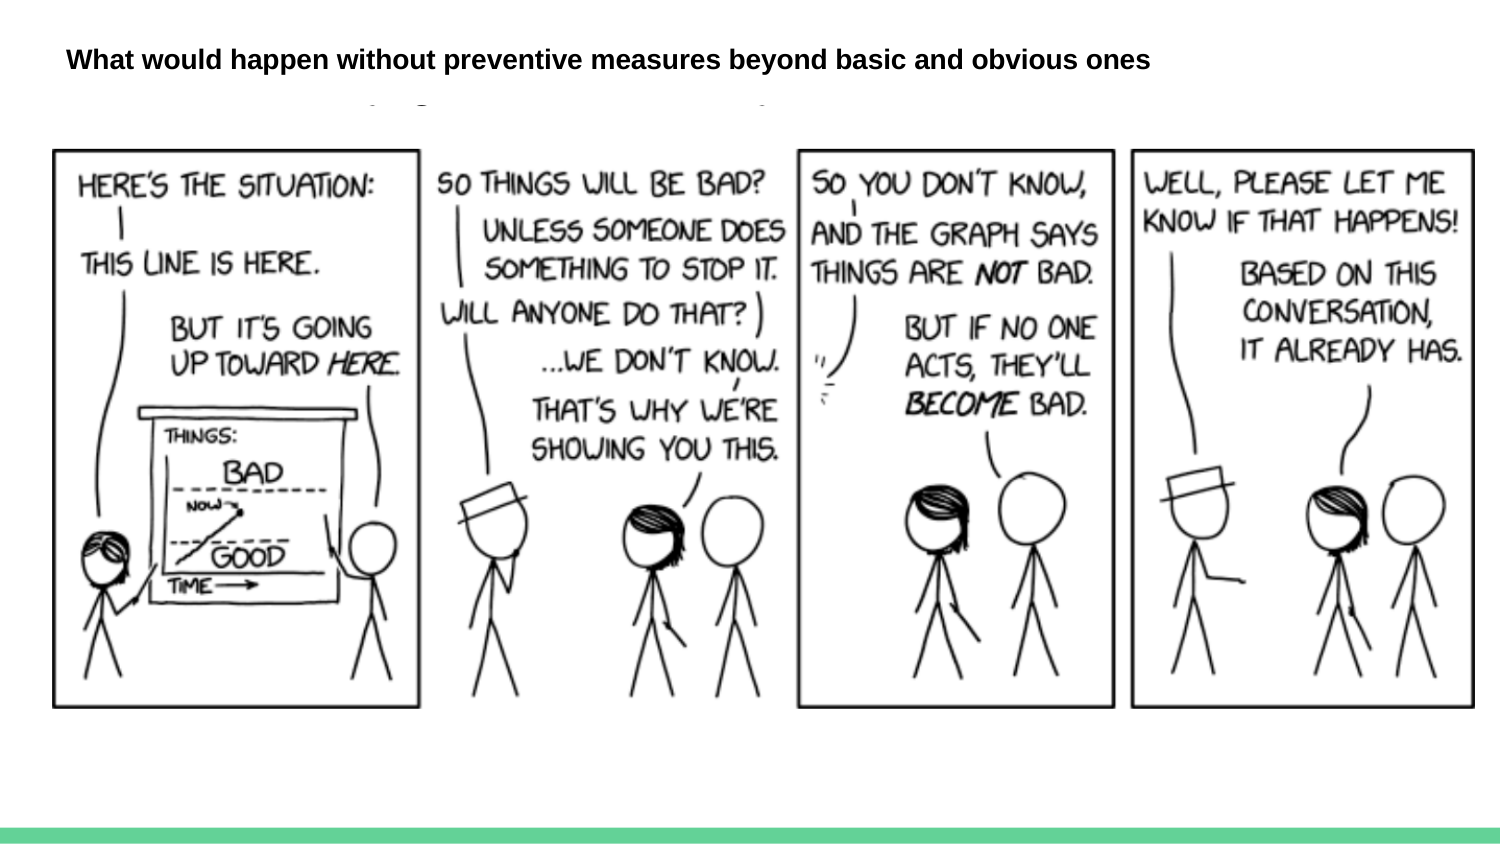

# What would happen without preventive measures beyond basic and obvious ones